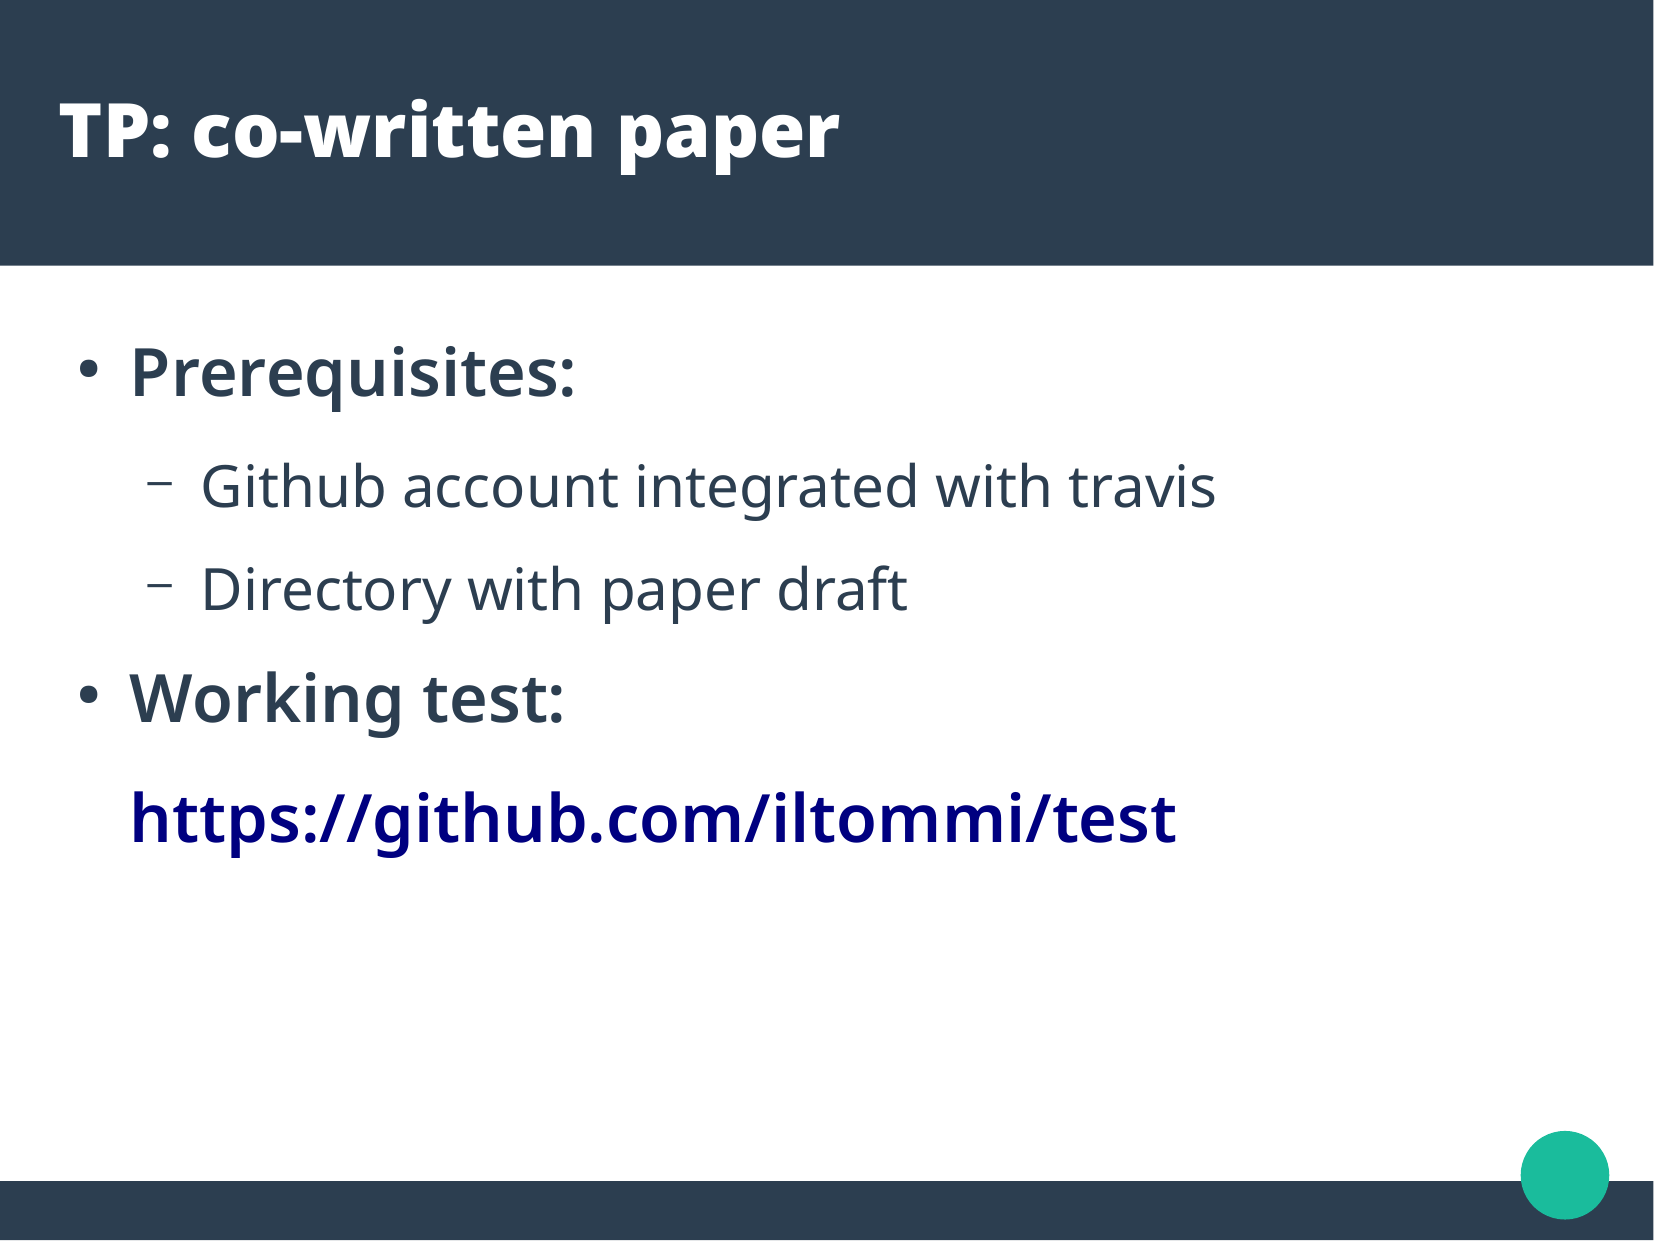

# TP: co-written paper
Prerequisites:
Github account integrated with travis
Directory with paper draft
Working test:
https://github.com/iltommi/test